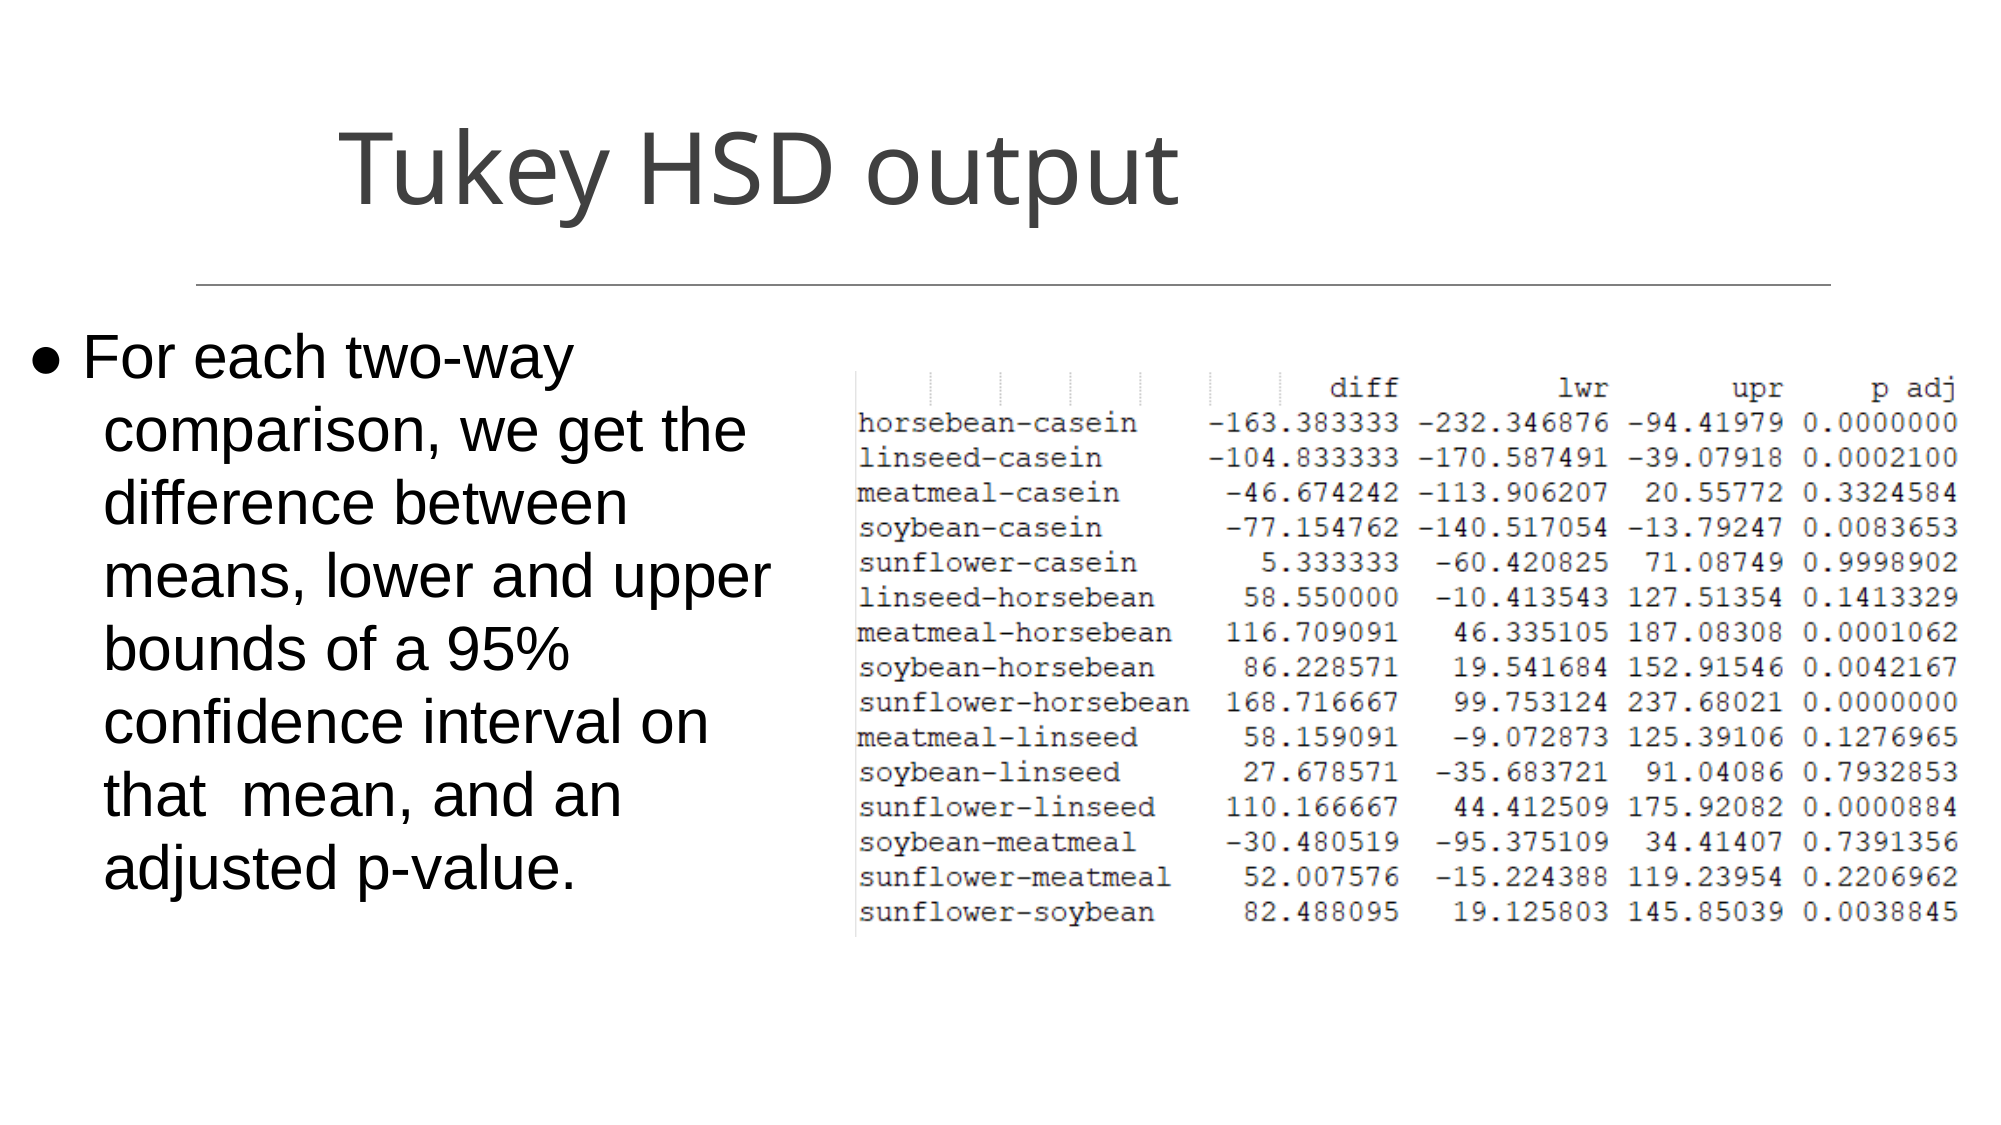

Tukey HSD output
● For each two-way
comparison, we get the
difference between
means, lower and upper
bounds of a 95%
confidence interval on
that mean, and an
adjusted p-value.